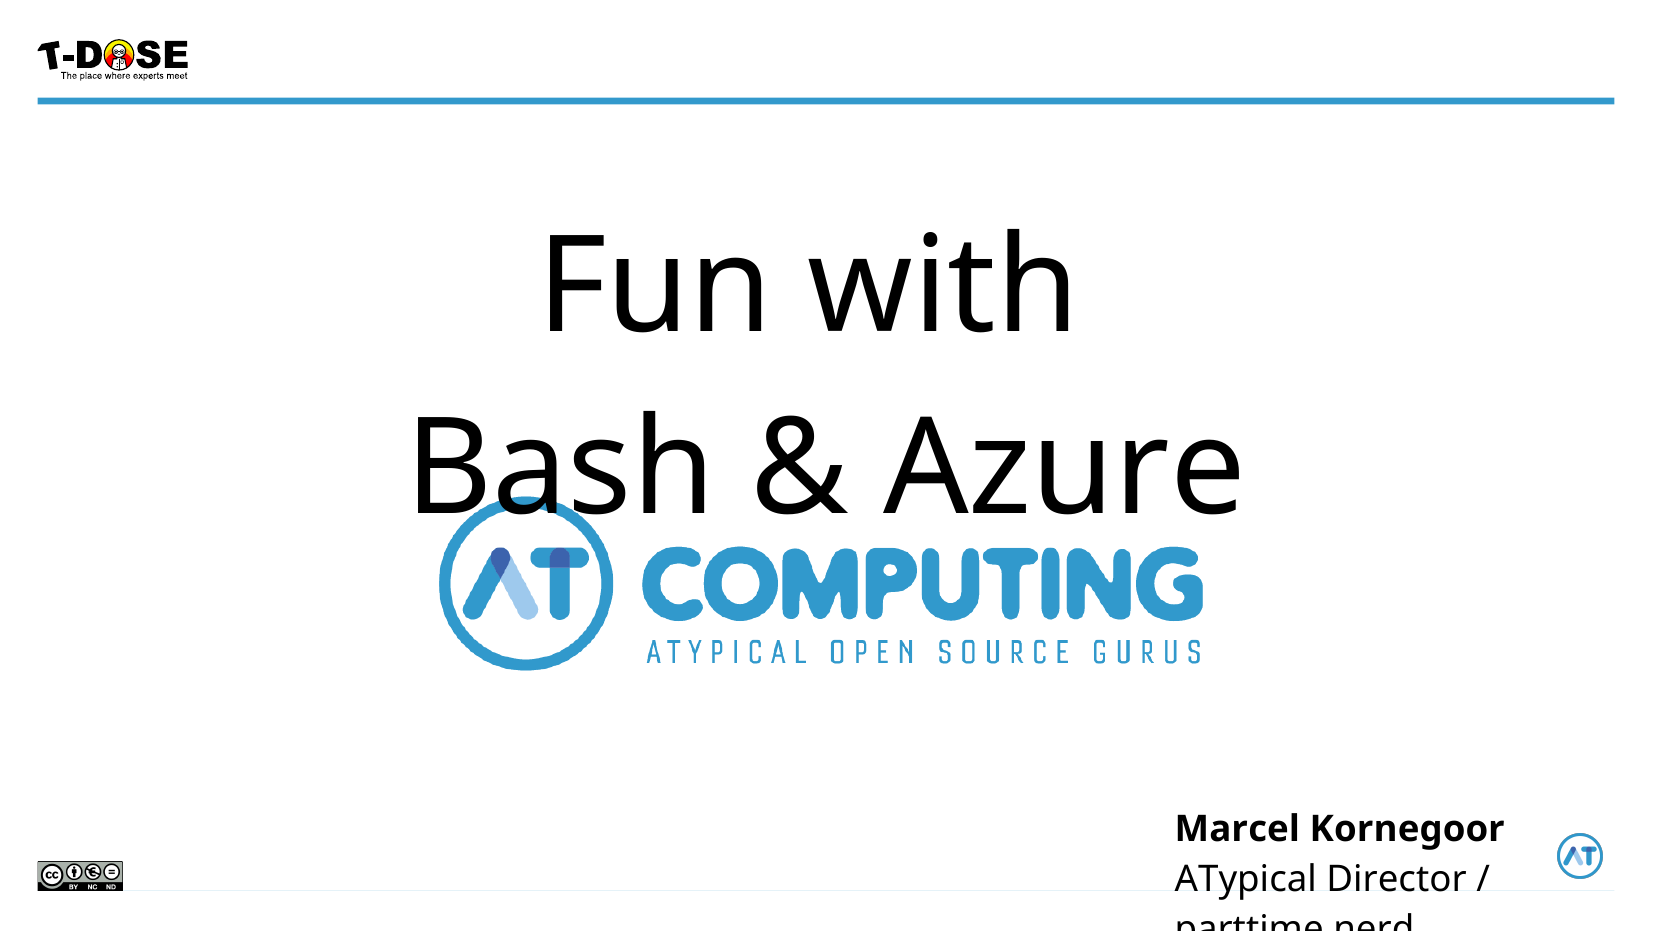

Fun with
Bash & Azure
Marcel Kornegoor
ATypical Director / parttime nerd